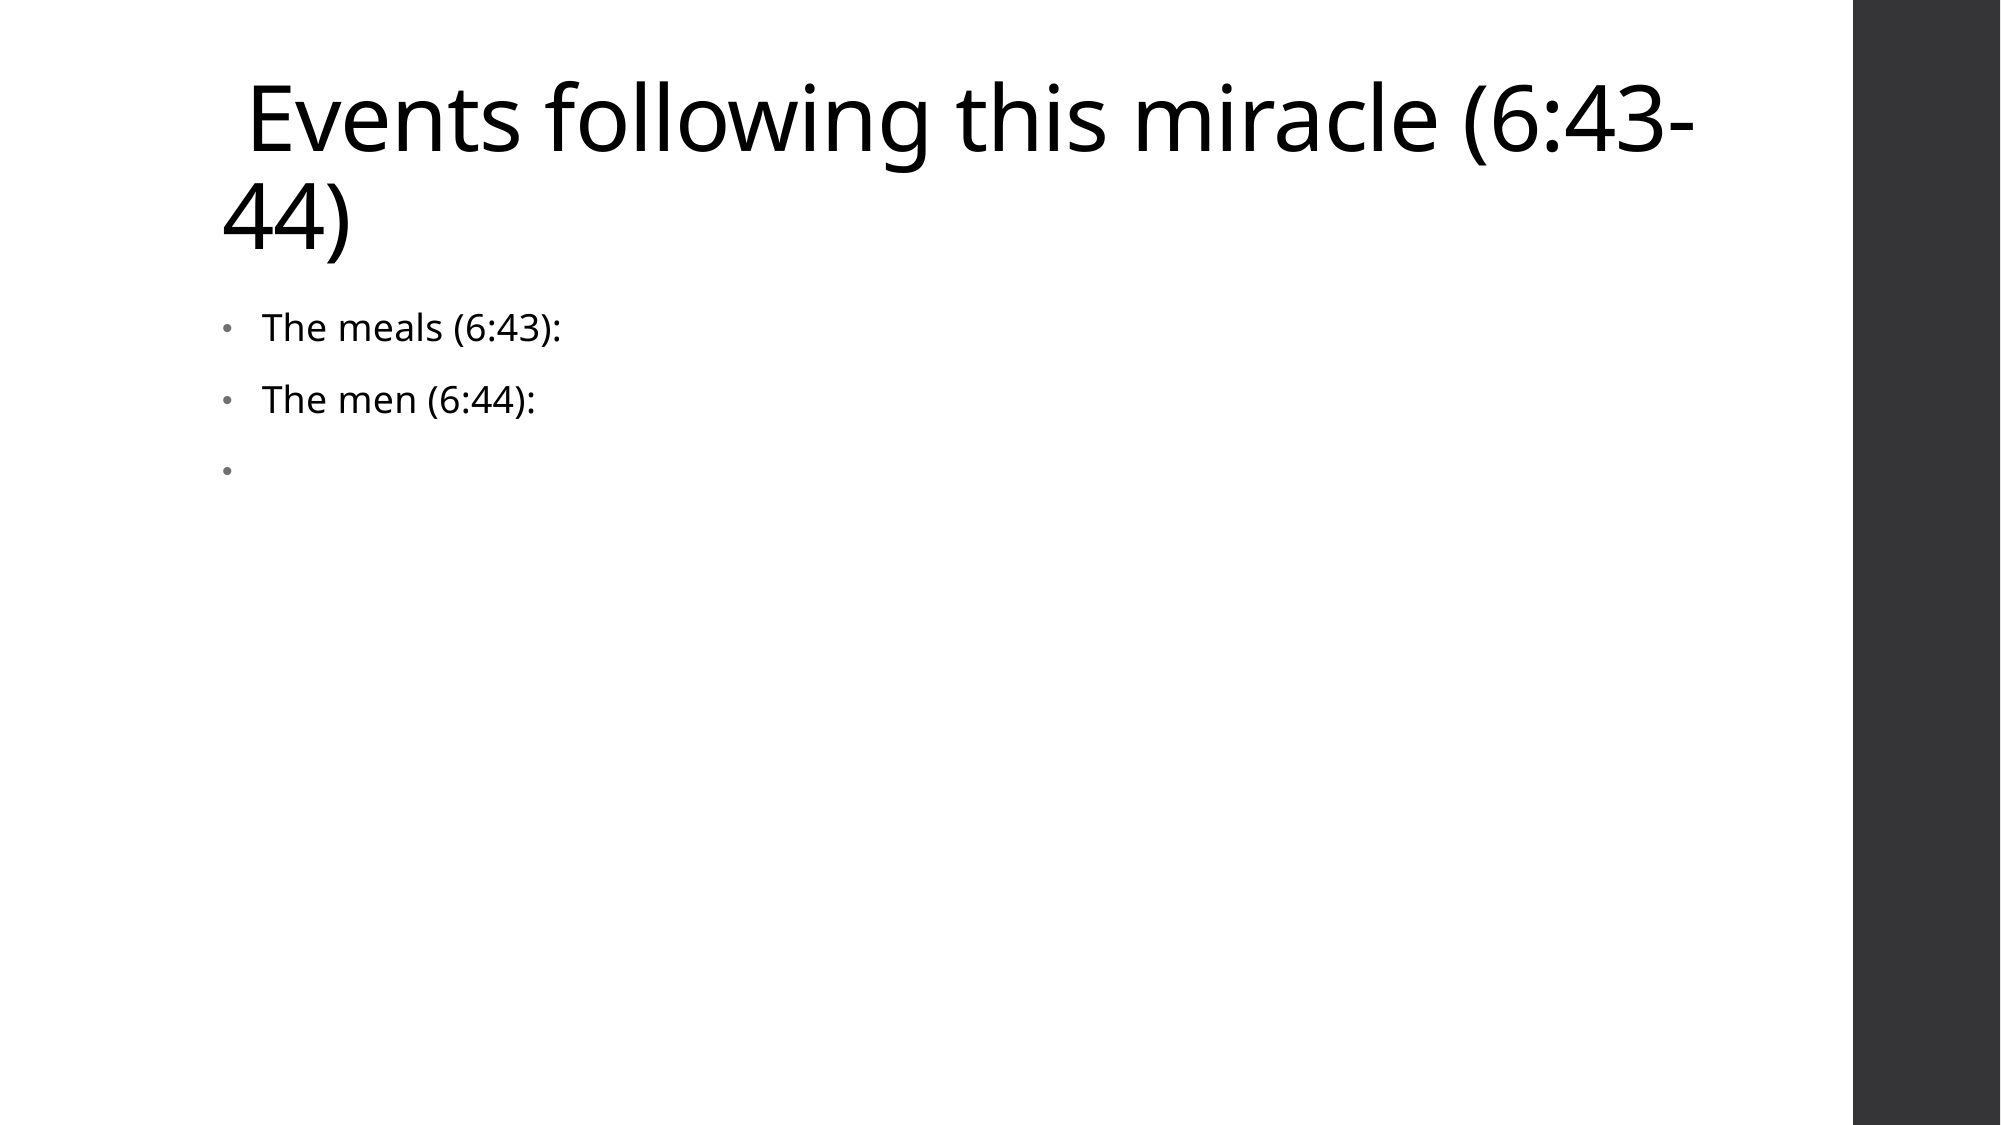

# Events following this miracle (6:43-44)
 The meals (6:43):
 The men (6:44):